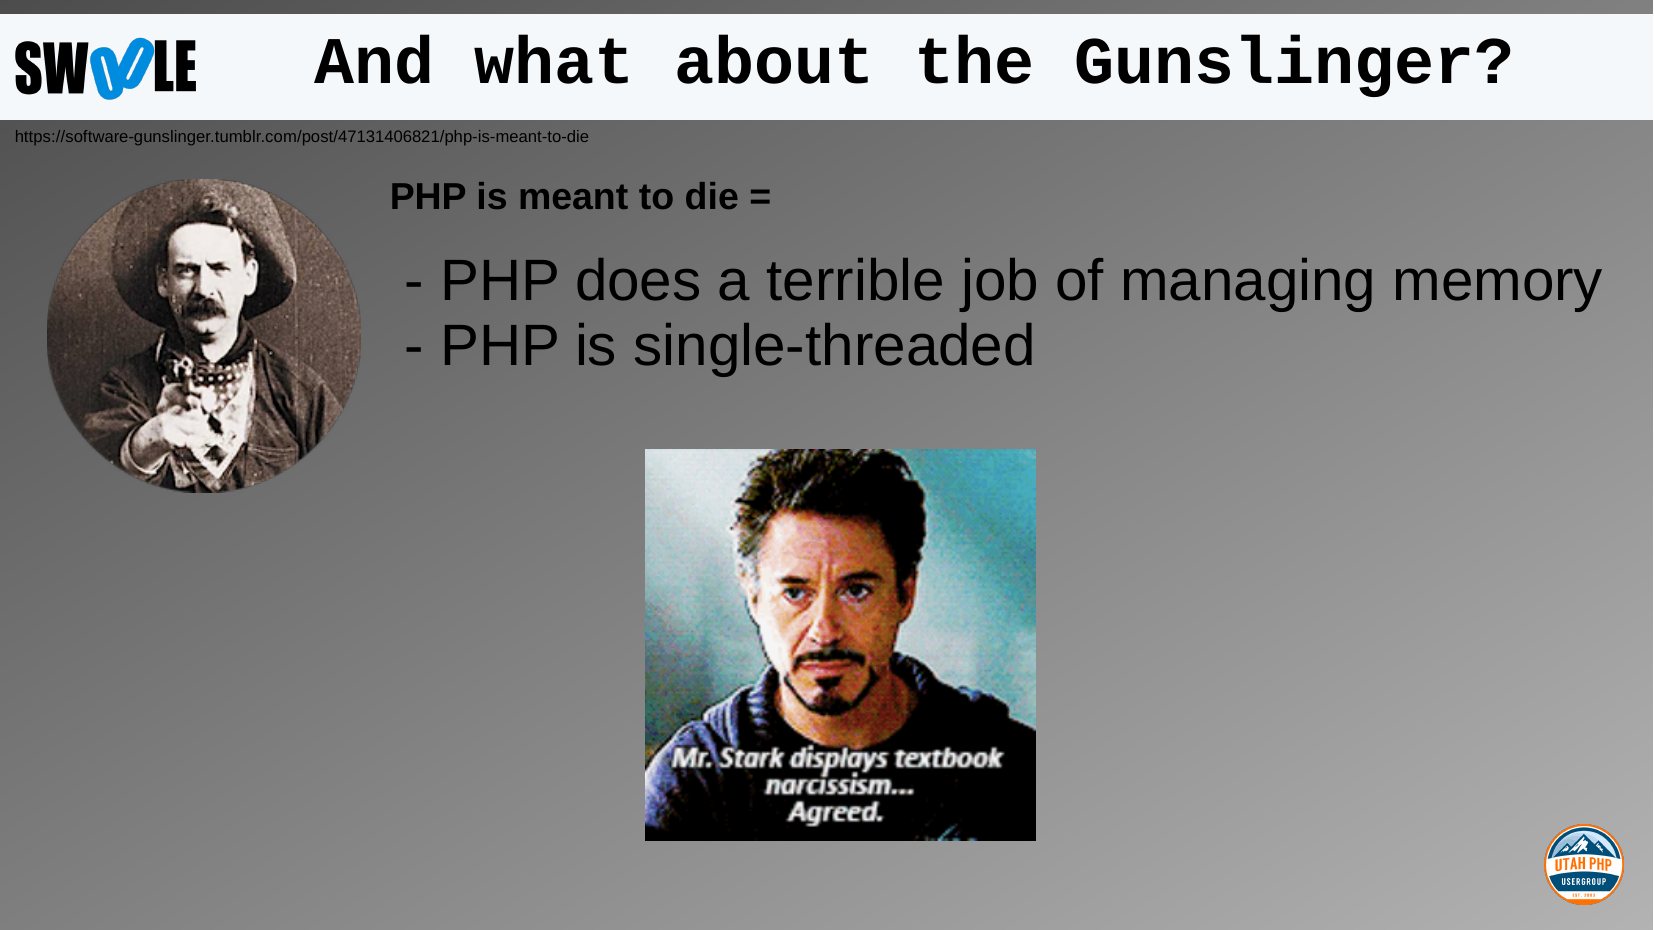

# And what about the Gunslinger?
https://software-gunslinger.tumblr.com/post/47131406821/php-is-meant-to-die
PHP is meant to die =
- PHP does a terrible job of managing memory
- PHP is single-threaded